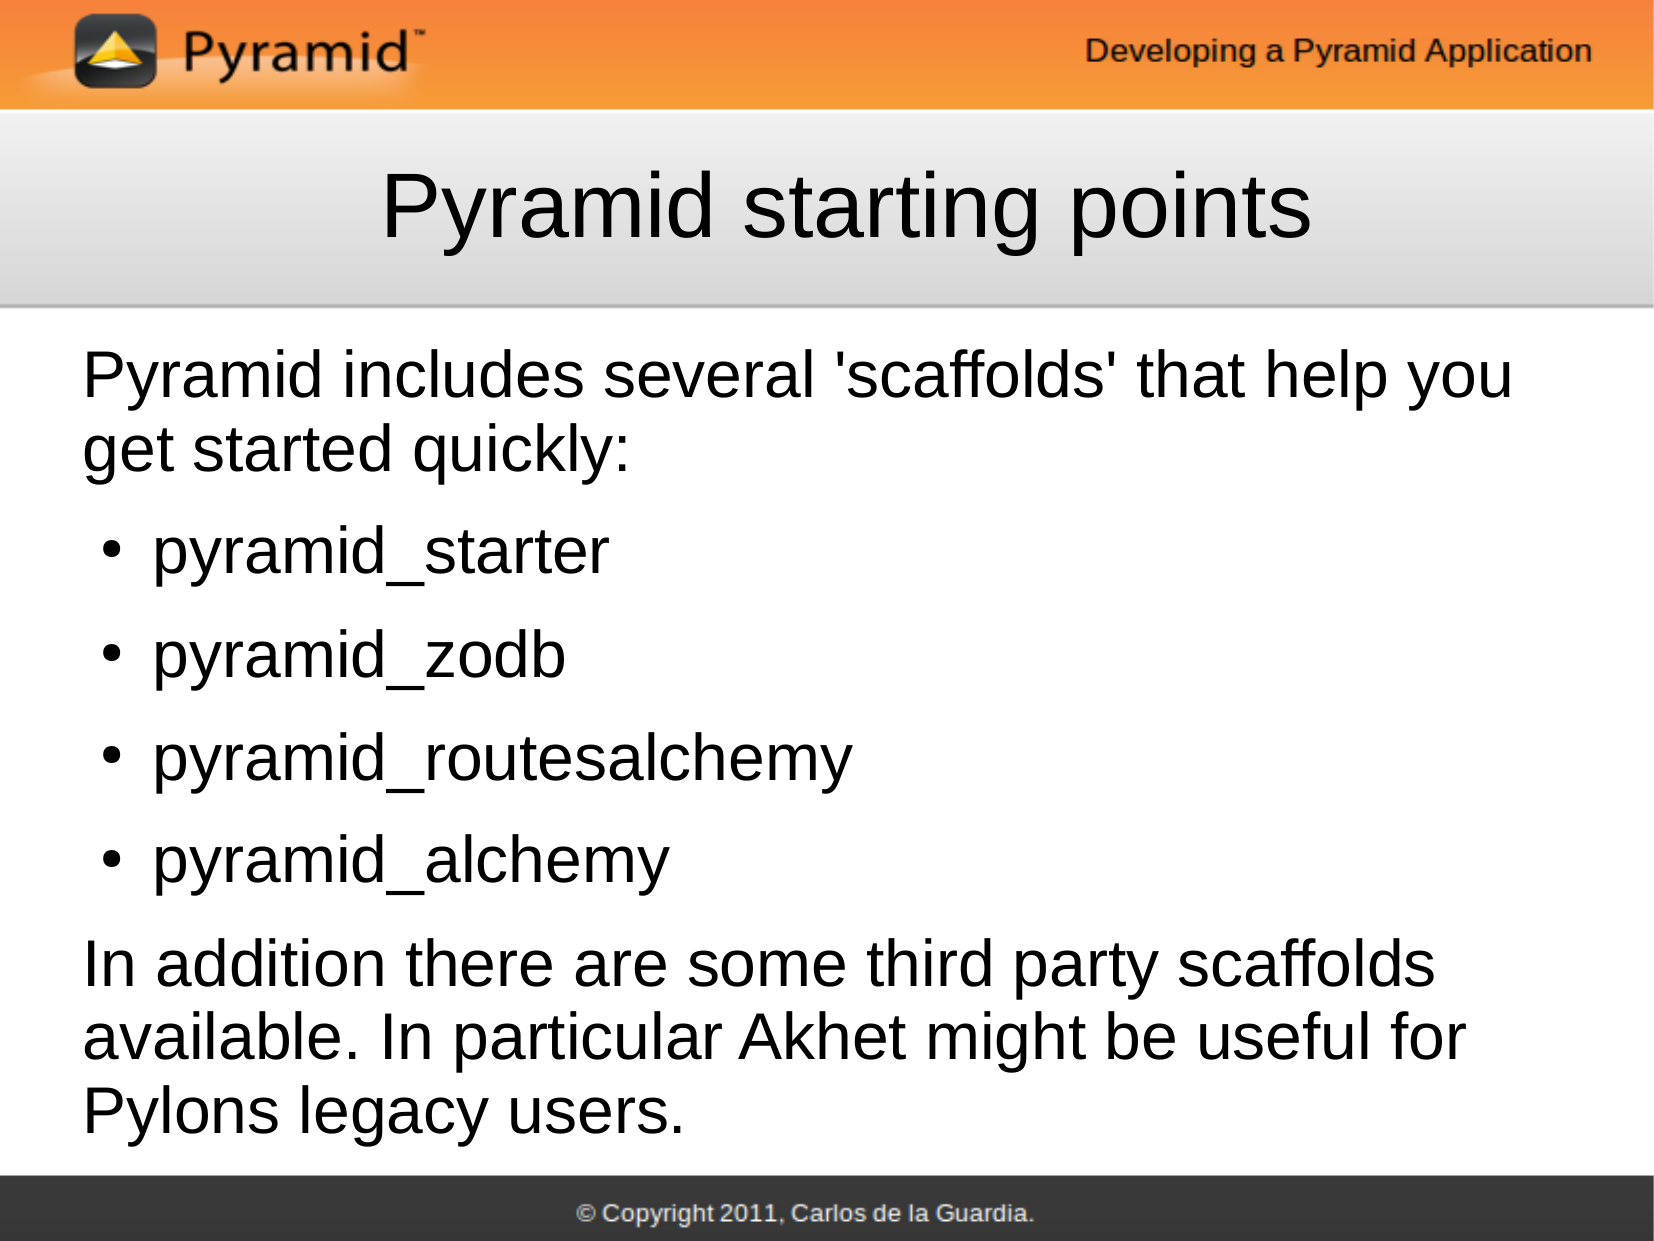

# Pyramid starting points
Pyramid includes several 'scaffolds' that help you get started quickly:
pyramid_starter
pyramid_zodb
pyramid_routesalchemy
pyramid_alchemy
In addition there are some third party scaffolds available. In particular Akhet might be useful for Pylons legacy users.